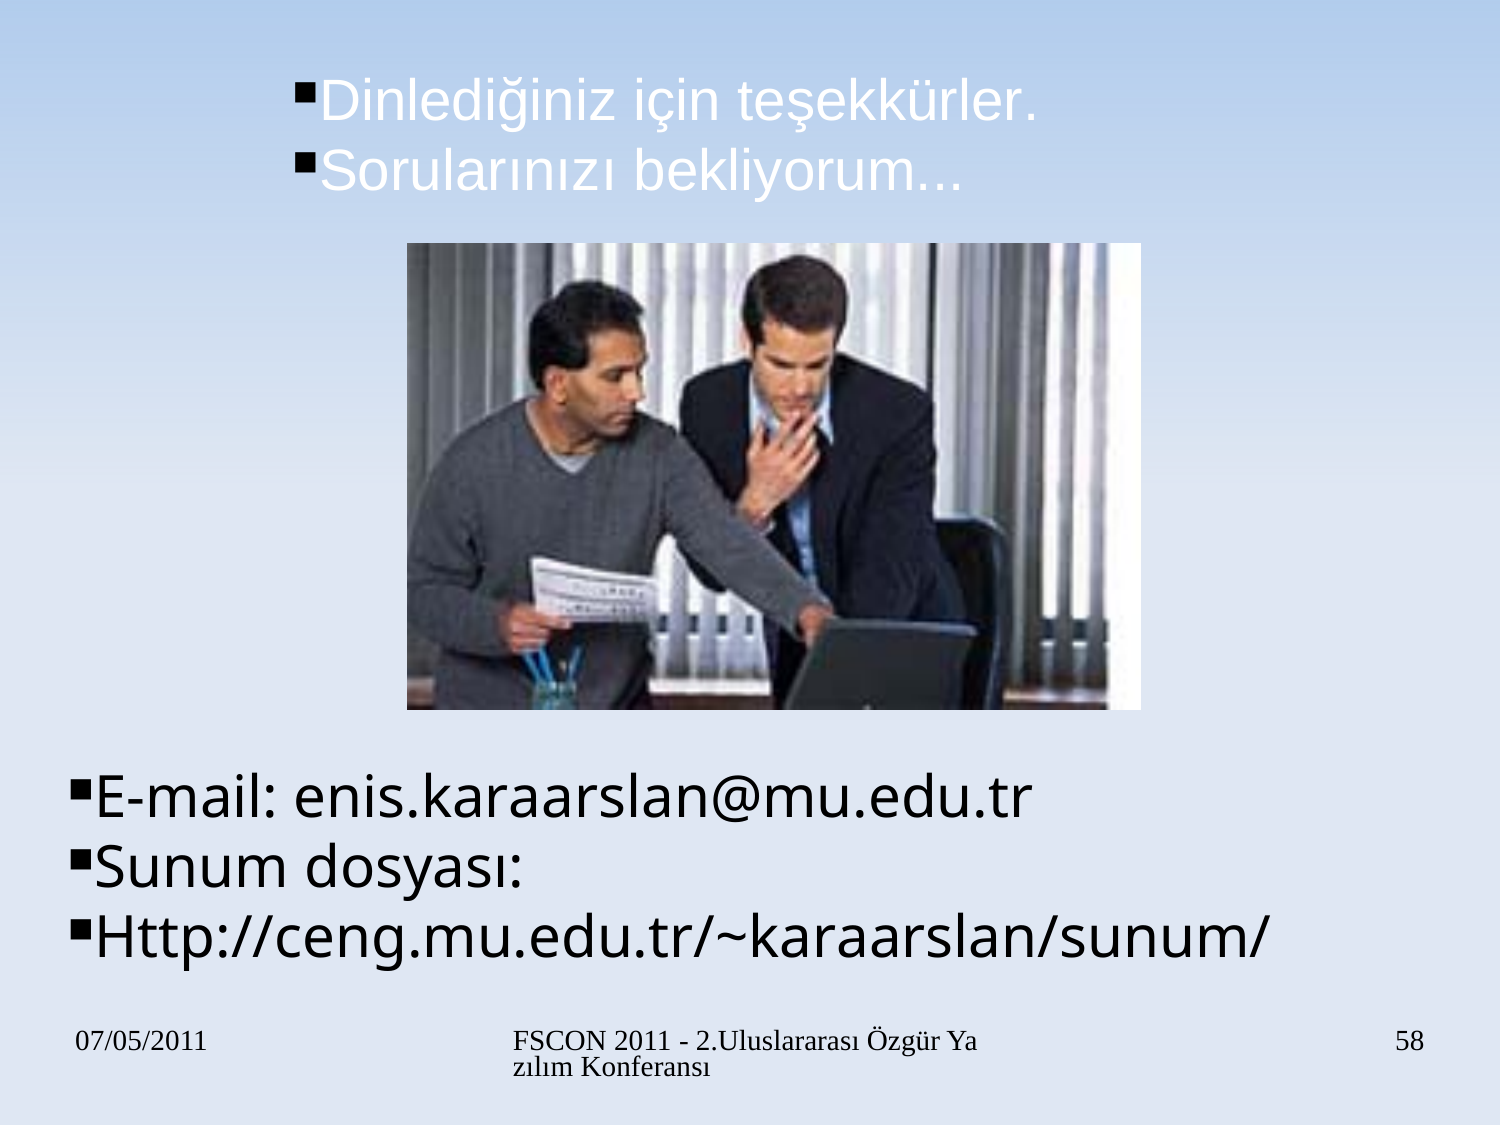

Dinlediğiniz için teşekkürler.
Sorularınızı bekliyorum...
E-mail: enis.karaarslan@mu.edu.tr
Sunum dosyası:
Http://ceng.mu.edu.tr/~karaarslan/sunum/
07/05/2011
FSCON 2011 - 2.Uluslararası Özgür Yazılım Konferansı
58